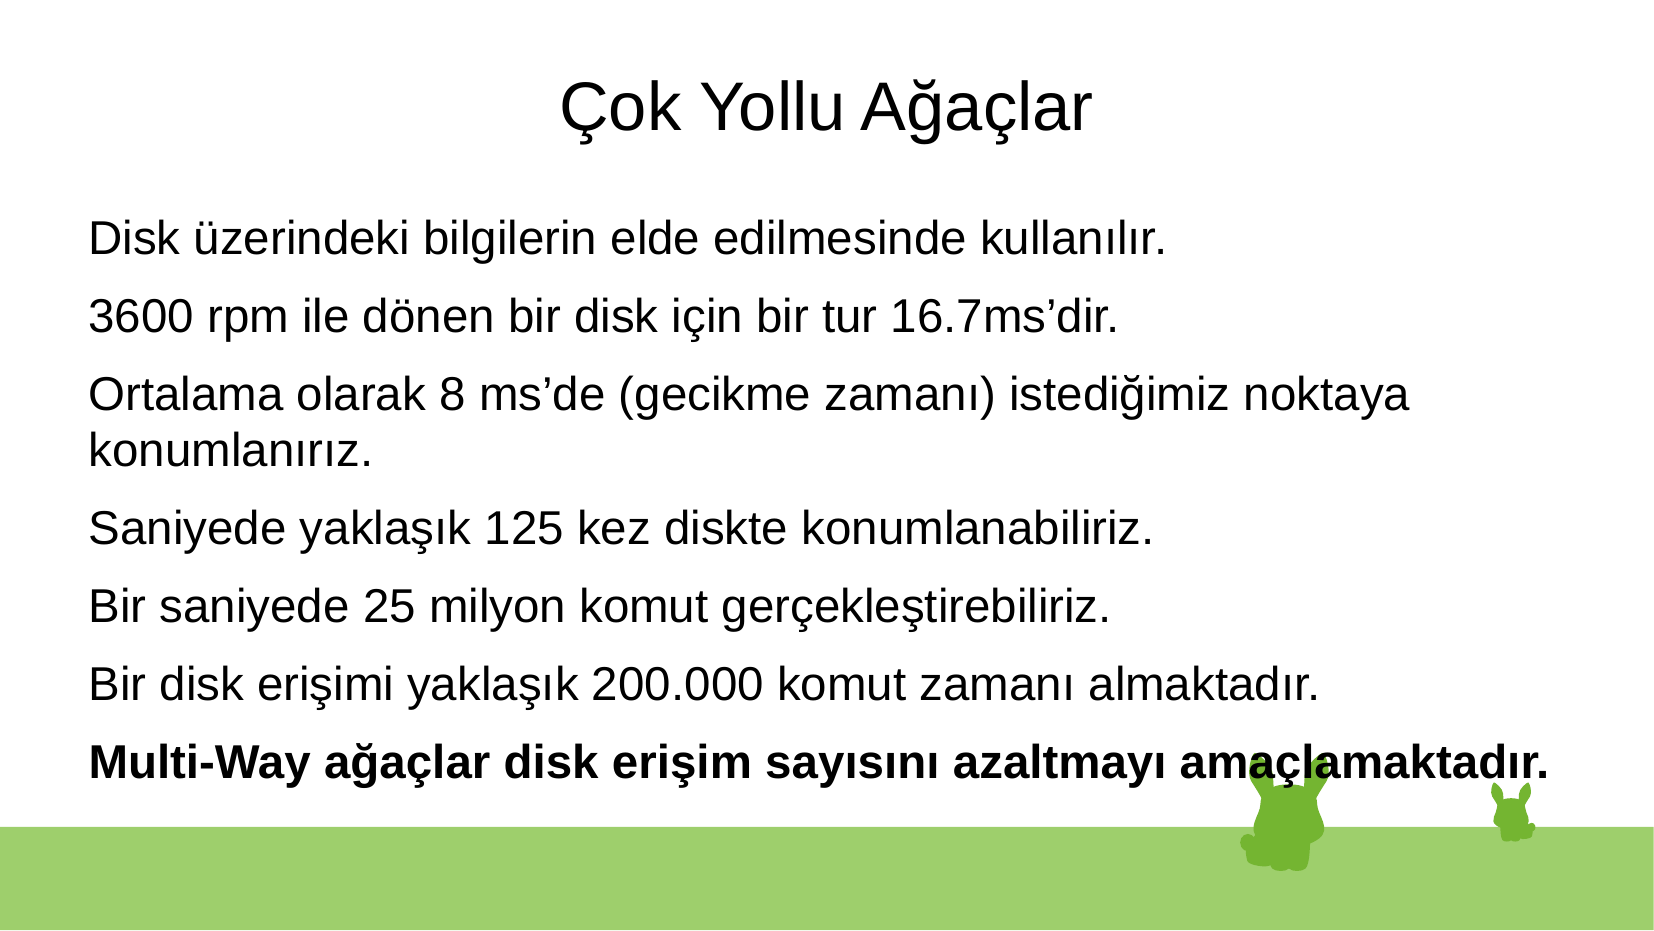

# Çok Yollu Ağaçlar
Disk üzerindeki bilgilerin elde edilmesinde kullanılır.
3600 rpm ile dönen bir disk için bir tur 16.7ms’dir.
Ortalama olarak 8 ms’de (gecikme zamanı) istediğimiz noktaya konumlanırız.
Saniyede yaklaşık 125 kez diskte konumlanabiliriz.
Bir saniyede 25 milyon komut gerçekleştirebiliriz.
Bir disk erişimi yaklaşık 200.000 komut zamanı almaktadır.
Multi-Way ağaçlar disk erişim sayısını azaltmayı amaçlamaktadır.